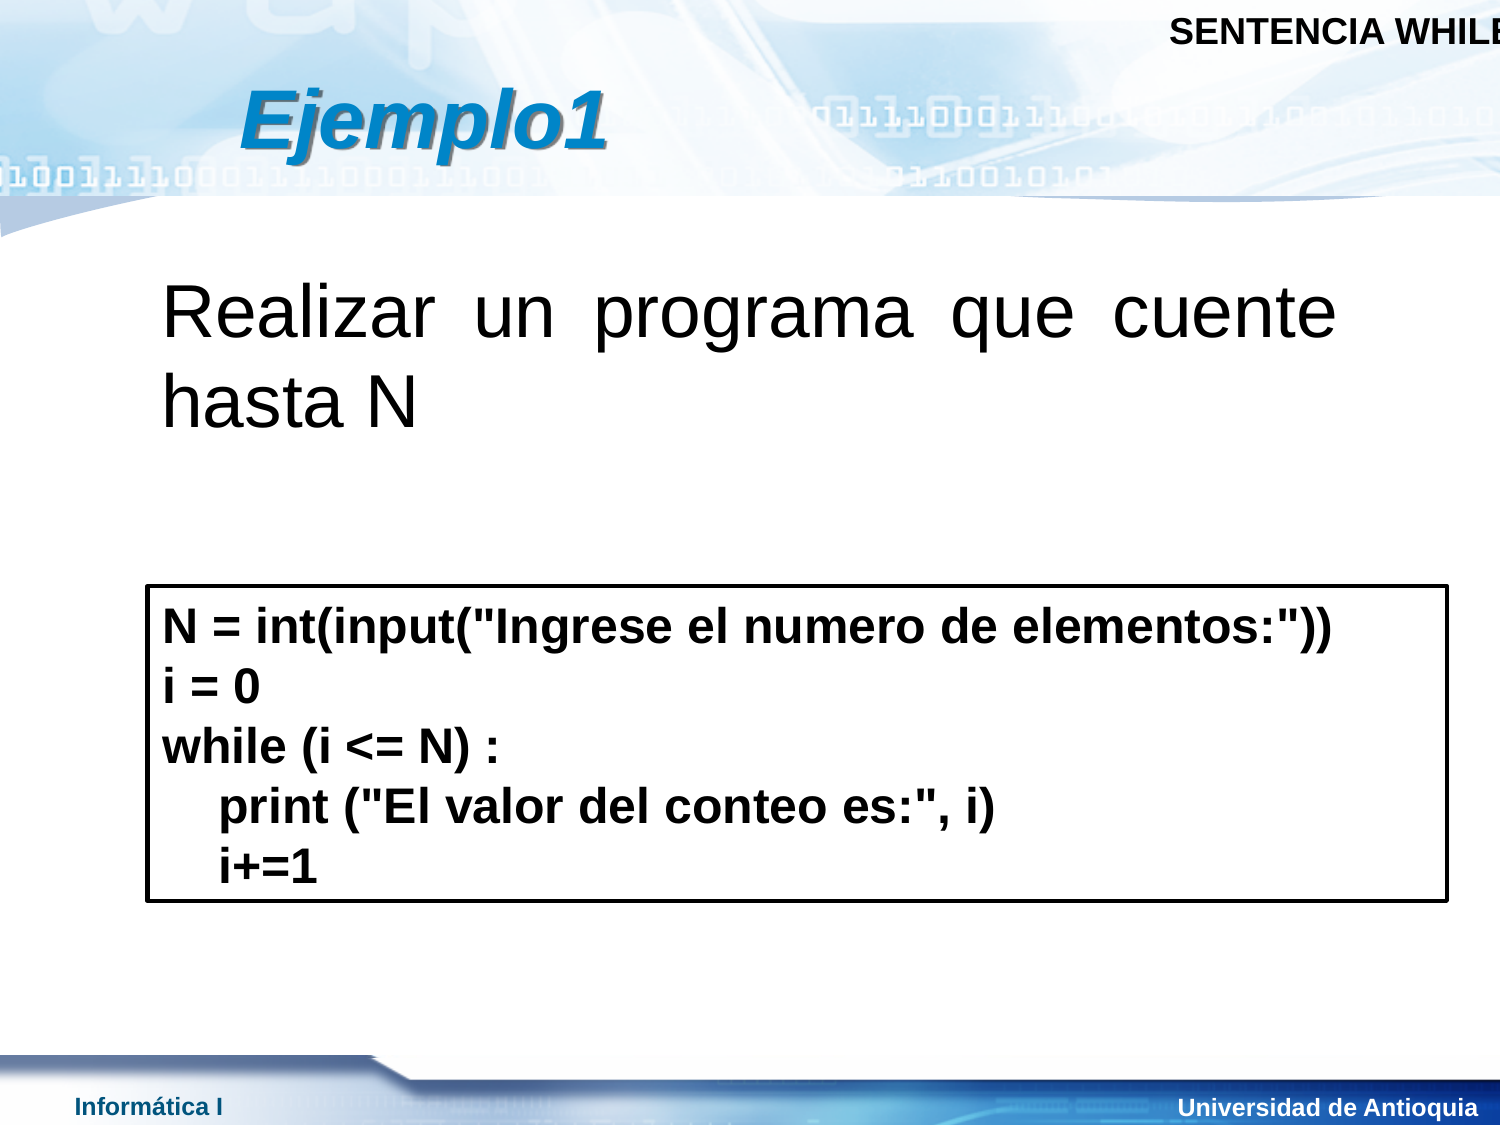

SENTENCIA WHILE
# Ejemplo1
Realizar un programa que cuente hasta N
N = int(input("Ingrese el numero de elementos:"))
i = 0
while (i <= N) :
 print ("El valor del conteo es:", i)
 i+=1